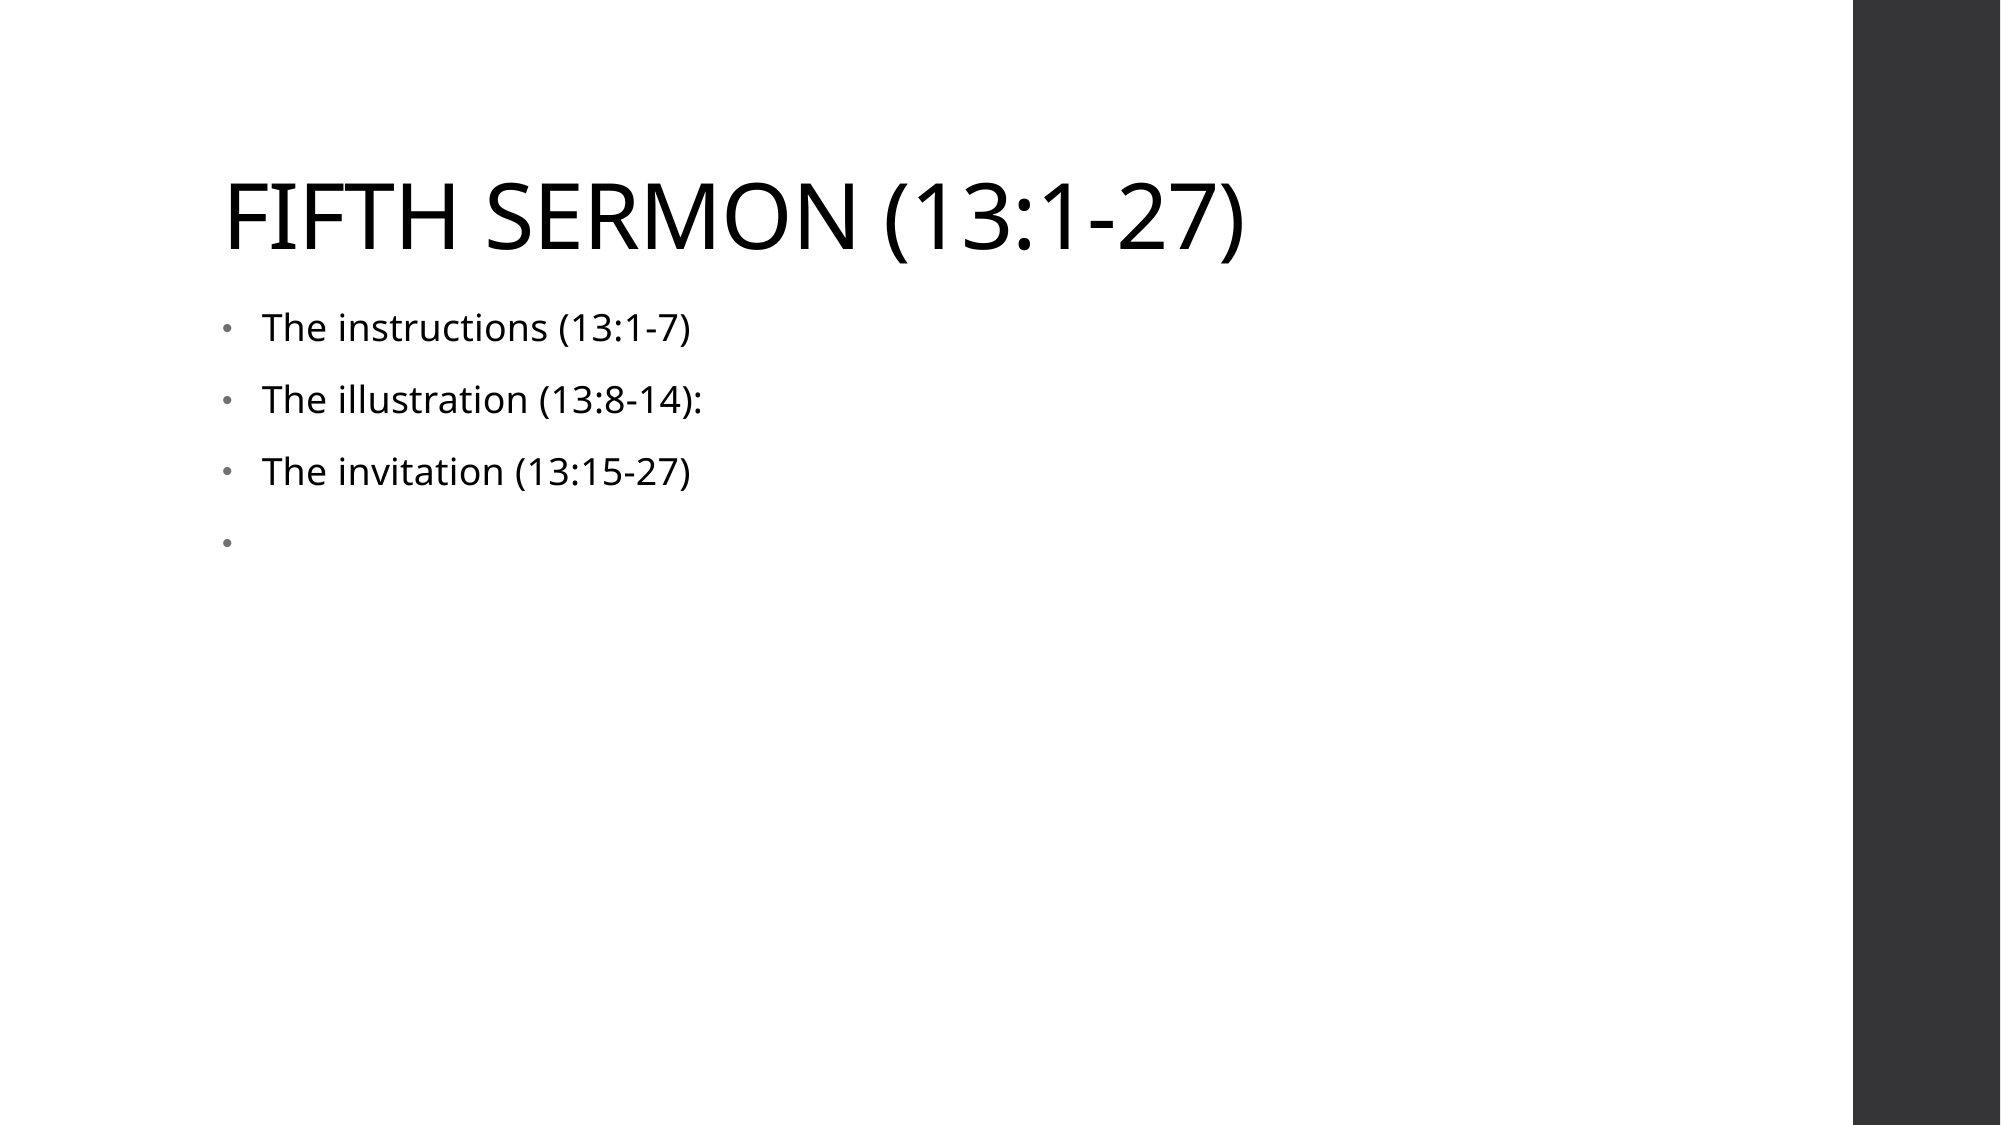

# FIFTH SERMON (13:1-27)
 The instructions (13:1-7)
 The illustration (13:8-14):
 The invitation (13:15-27)